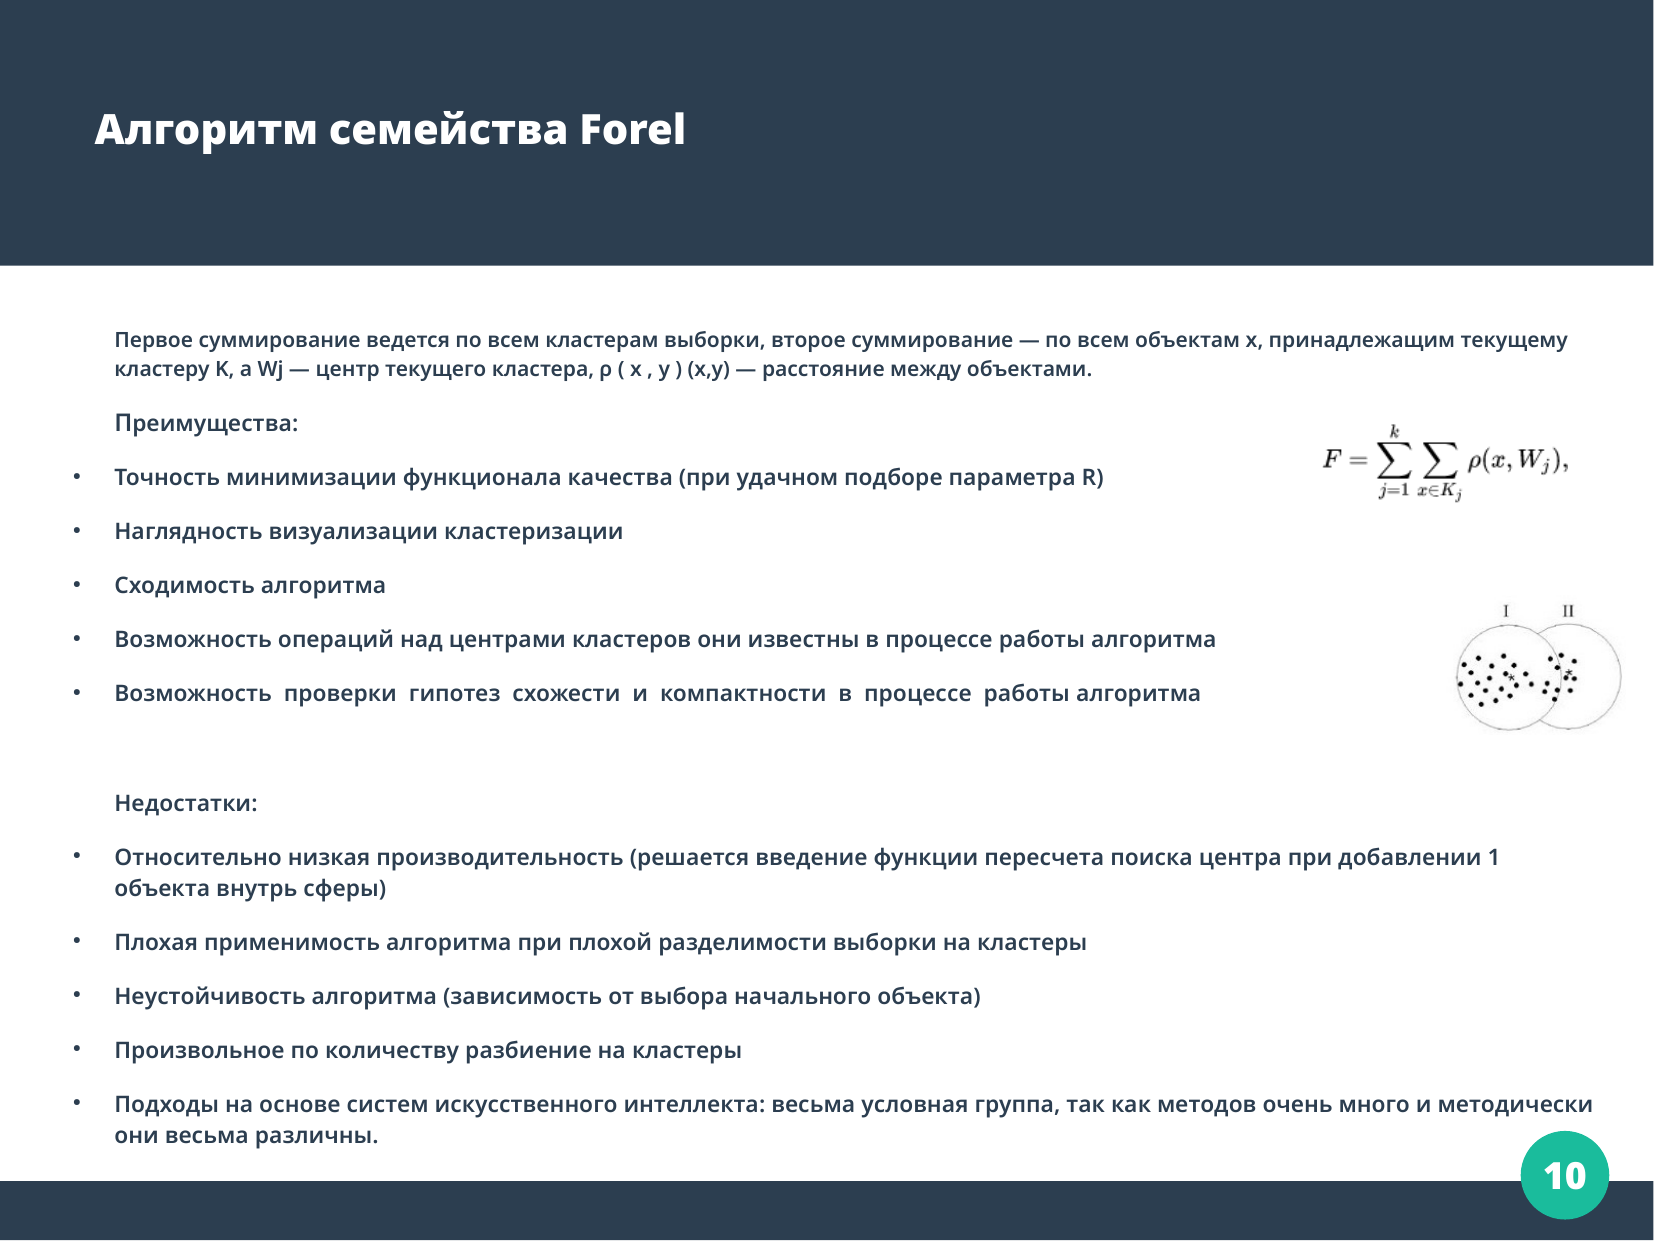

# Алгоритм семейства Forel
Первое суммирование ведется по всем кластерам выборки, второе суммирование — по всем объектам x, принадлежащим текущему кластеру K, a Wj — центр текущего кластера, ρ ( x , y ) (x,y) — расстояние между объектами.
Преимущества:
Точность минимизации функционала качества (при удачном подборе параметра R)
Наглядность визуализации кластеризации
Сходимость алгоритма
Возможность операций над центрами кластеров они известны в процессе работы алгоритма
Возможность проверки гипотез схожести и компактности в процессе работы алгоритма
Недостатки:
Относительно низкая производительность (решается введение функции пересчета поиска центра при добавлении 1 объекта внутрь сферы)
Плохая применимость алгоритма при плохой разделимости выборки на кластеры
Неустойчивость алгоритма (зависимость от выбора начального объекта)
Произвольное по количеству разбиение на кластеры
Подходы на основе систем искусственного интеллекта: весьма условная группа, так как методов очень много и методически они весьма различны.
10